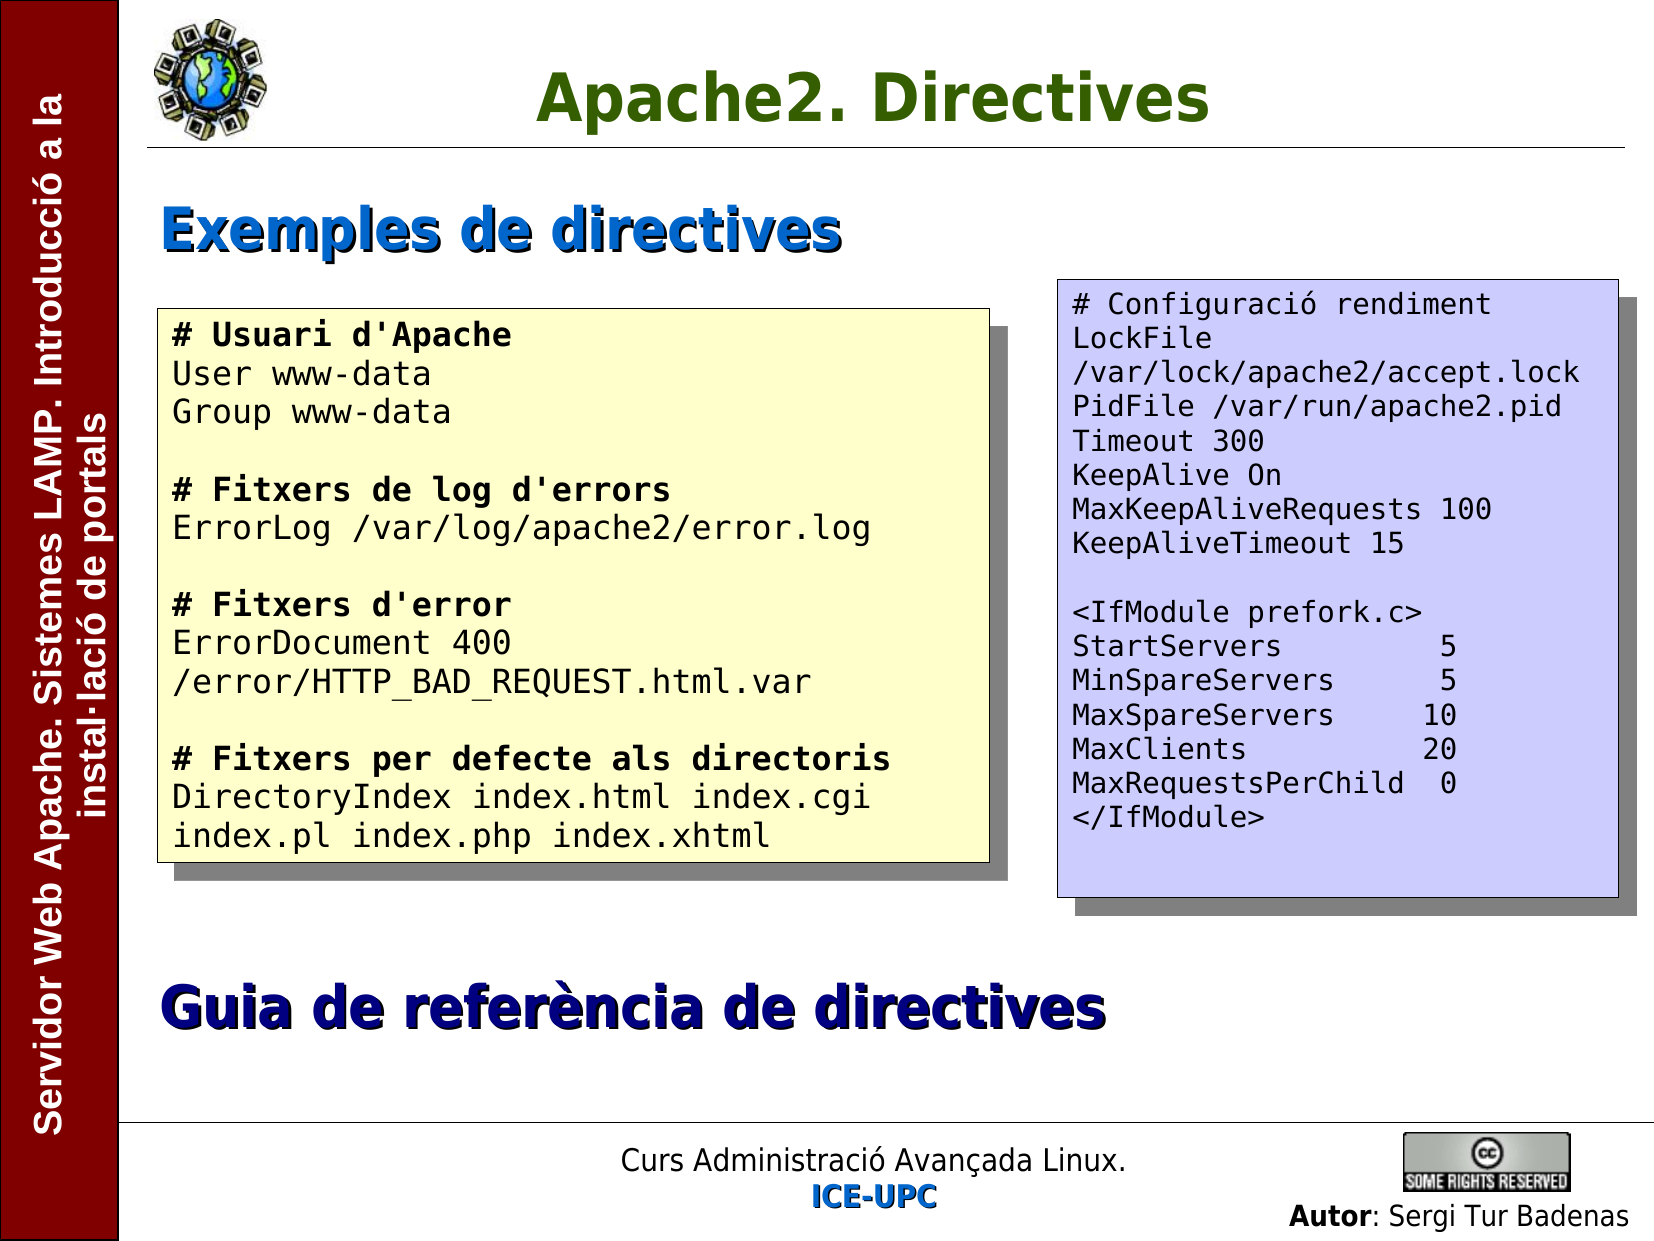

# Apache2. Directives
Exemples de directives
Guia de referència de directives
# Configuració rendiment
LockFile /var/lock/apache2/accept.lock
PidFile /var/run/apache2.pid
Timeout 300
KeepAlive On
MaxKeepAliveRequests 100
KeepAliveTimeout 15
<IfModule prefork.c>
StartServers 5
MinSpareServers 5
MaxSpareServers 10
MaxClients 20
MaxRequestsPerChild 0
</IfModule>
# Usuari d'Apache
User www-data
Group www-data
# Fitxers de log d'errors
ErrorLog /var/log/apache2/error.log
# Fitxers d'error
ErrorDocument 400 /error/HTTP_BAD_REQUEST.html.var
# Fitxers per defecte als directoris
DirectoryIndex index.html index.cgi index.pl index.php index.xhtml